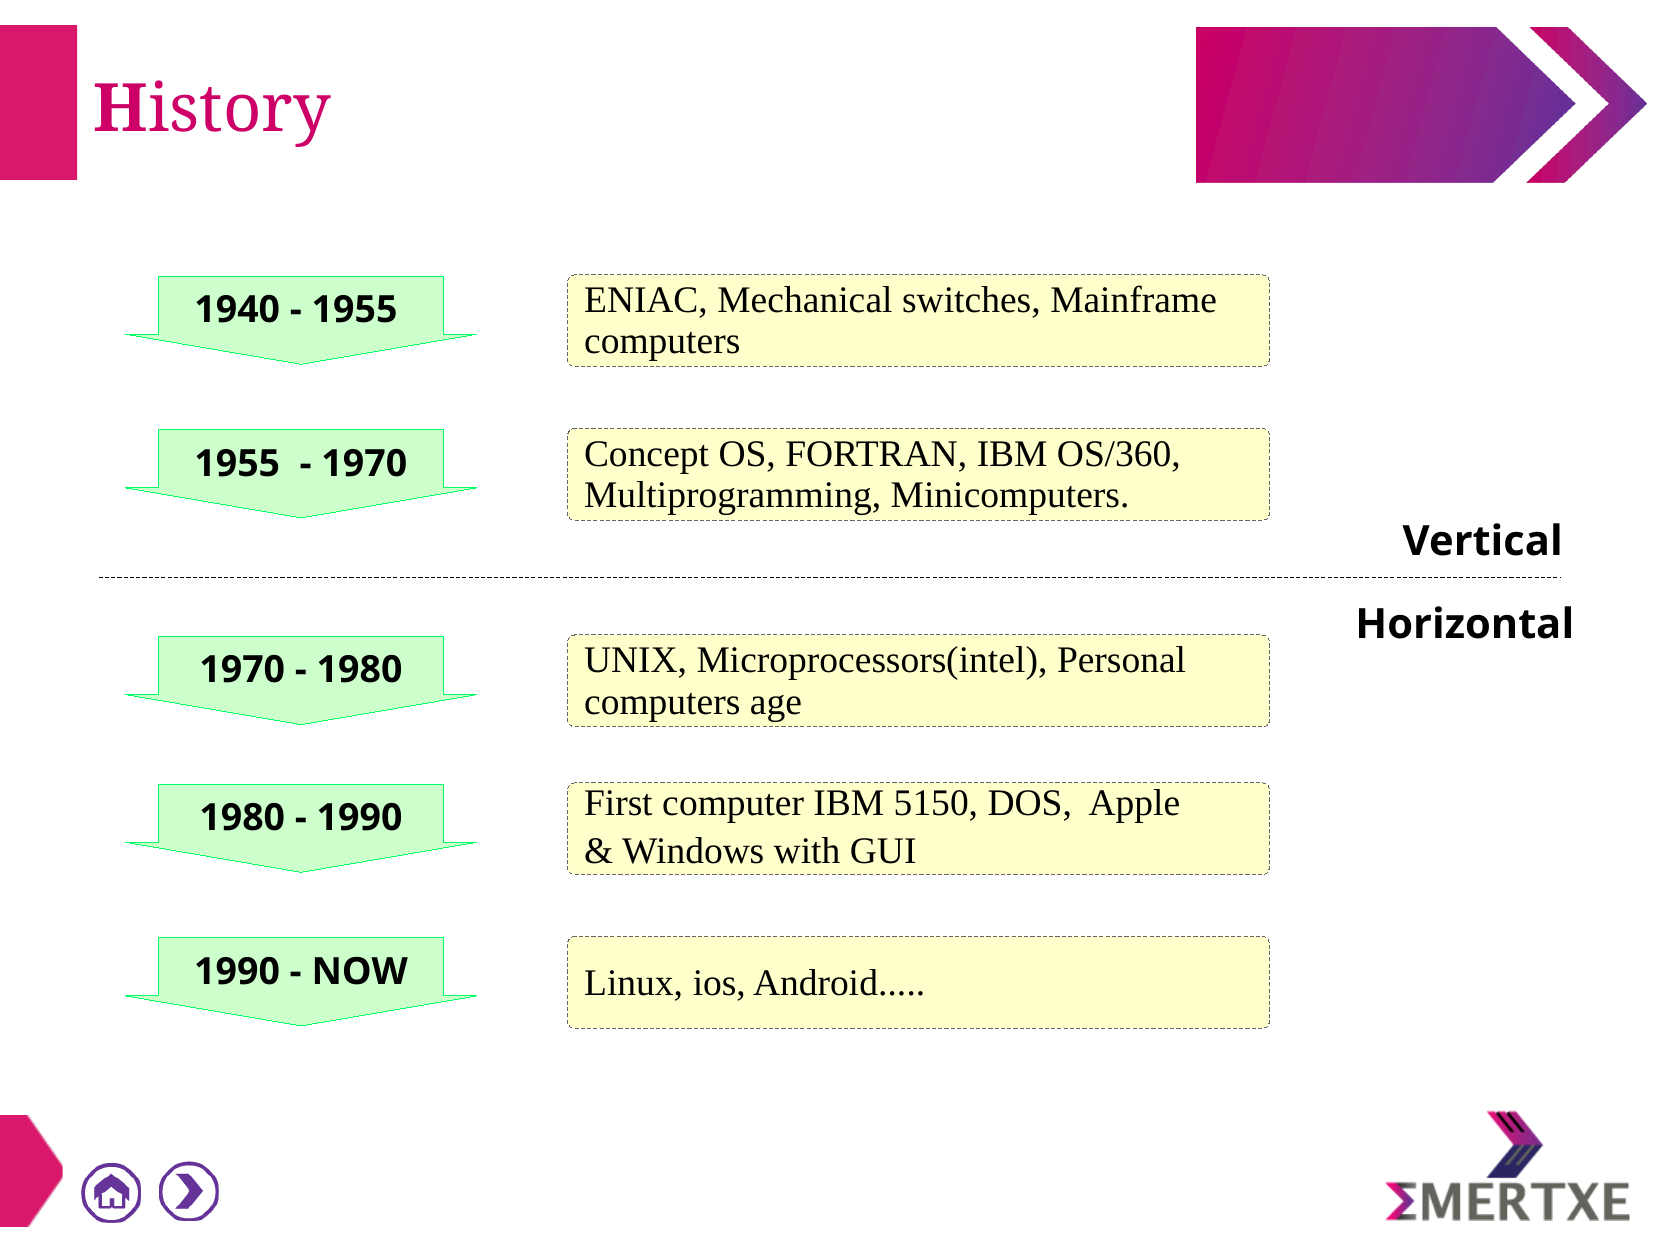

# History
ENIAC, Mechanical switches, Mainframe
computers
1940 - 1955
Concept OS, FORTRAN, IBM OS/360,
Multiprogramming, Minicomputers.
1955 - 1970
Vertical
Horizontal
UNIX, Microprocessors(intel), Personal
computers age
1970 - 1980
First computer IBM 5150, DOS, Apple
& Windows with GUI
1980 - 1990
Linux, ios, Android.....
1990 - NOW